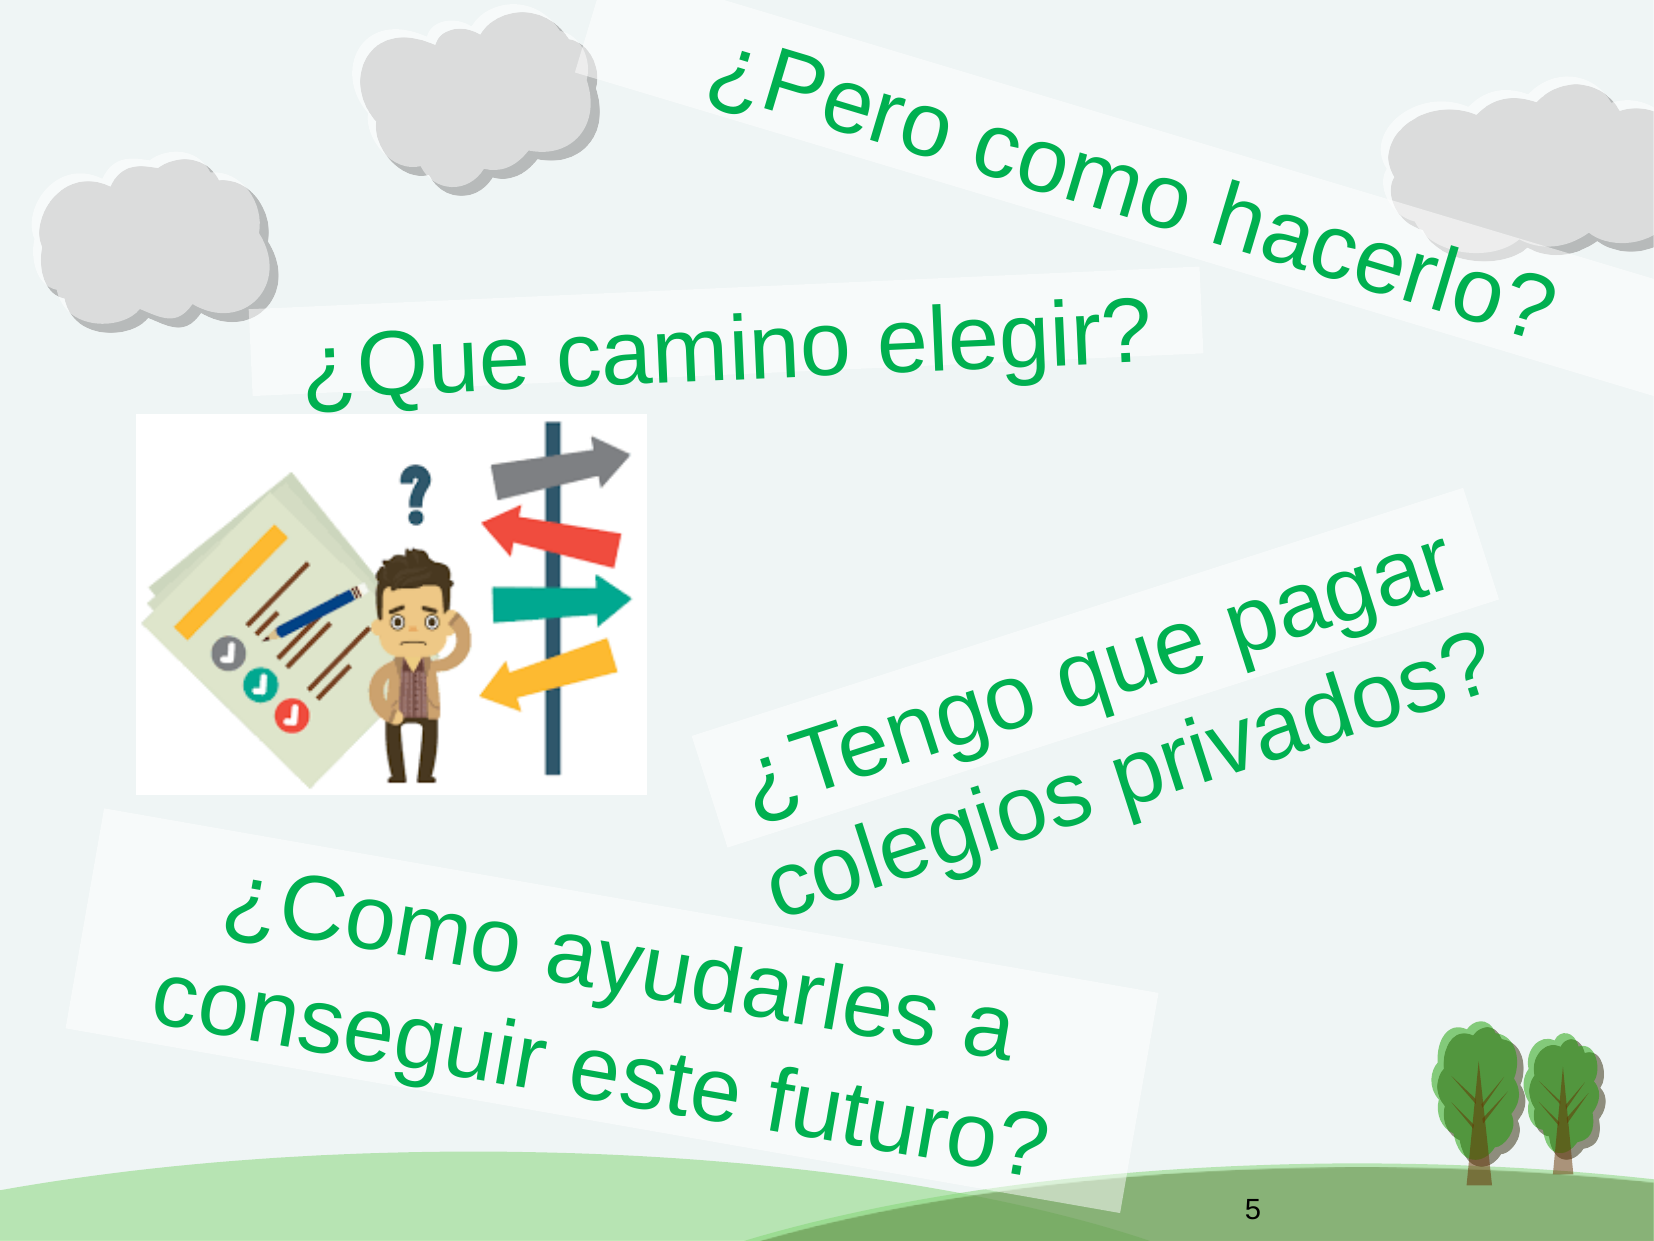

# ¿Pero como hacerlo?
¿Que camino elegir?
¿Tengo que pagar colegios privados?
¿Como ayudarles a conseguir este futuro?